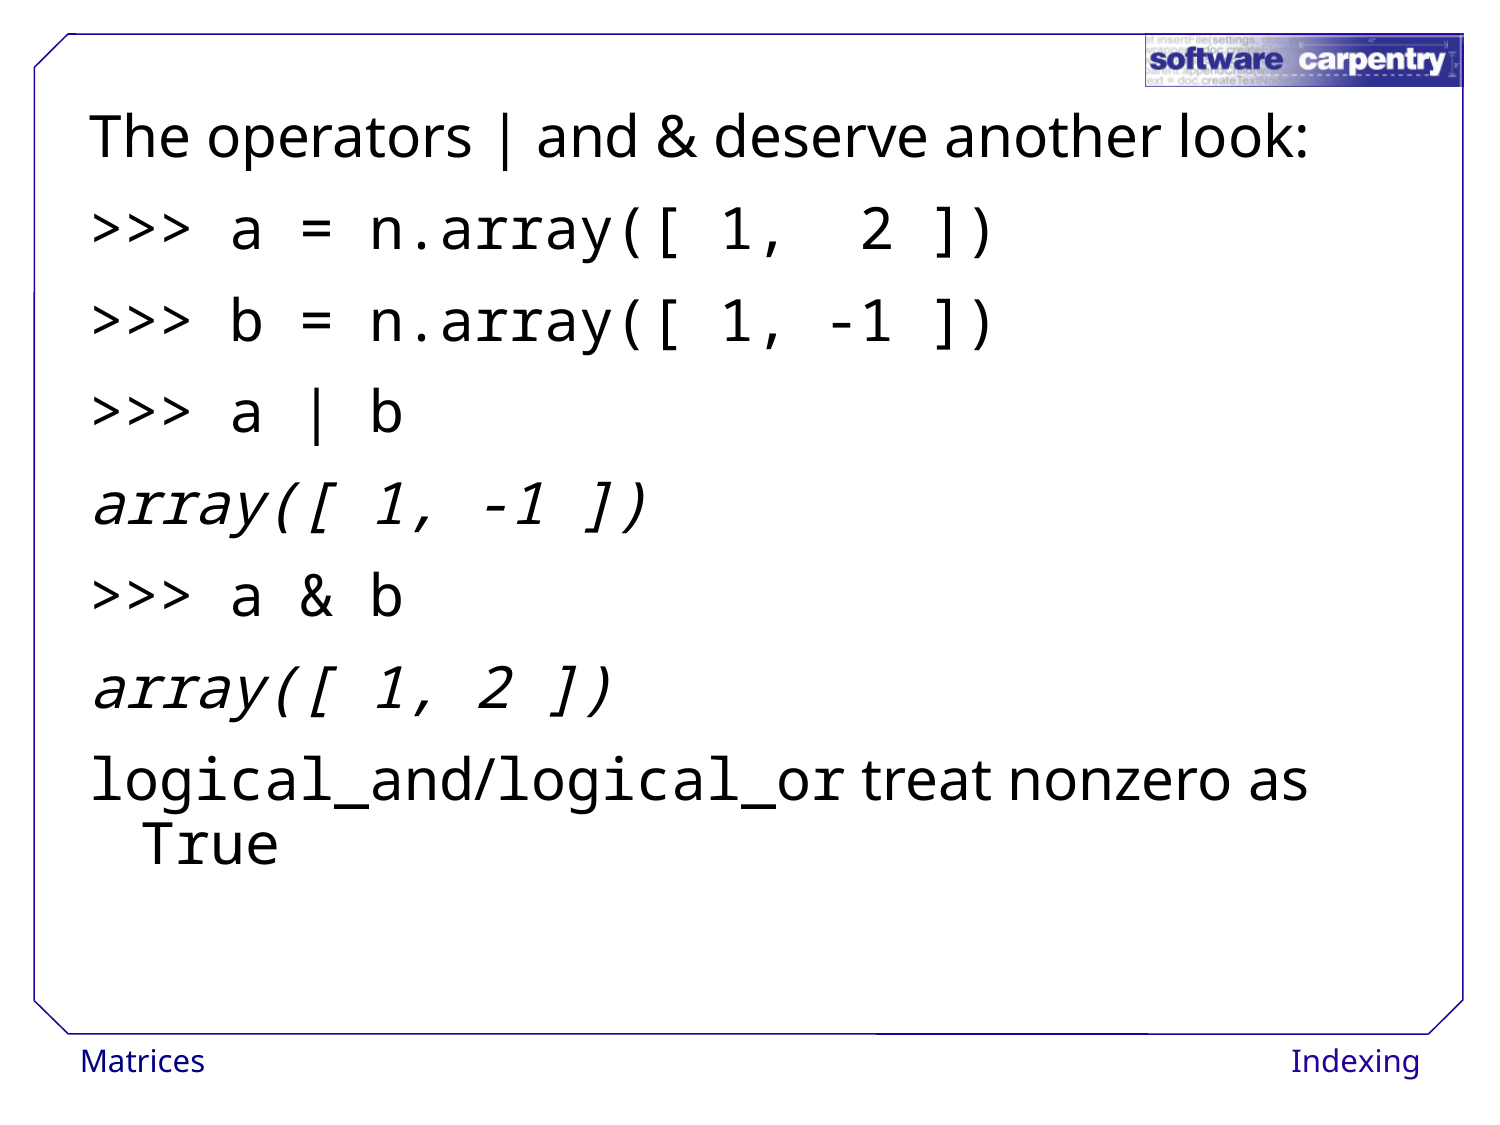

# The operators | and & deserve another look:
>>> a = n.array([ 1, 2 ])
>>> b = n.array([ 1, -1 ])
>>> a | b
array([ 1, -1 ])
>>> a & b
array([ 1, 2 ])
logical_and/logical_or treat nonzero as True